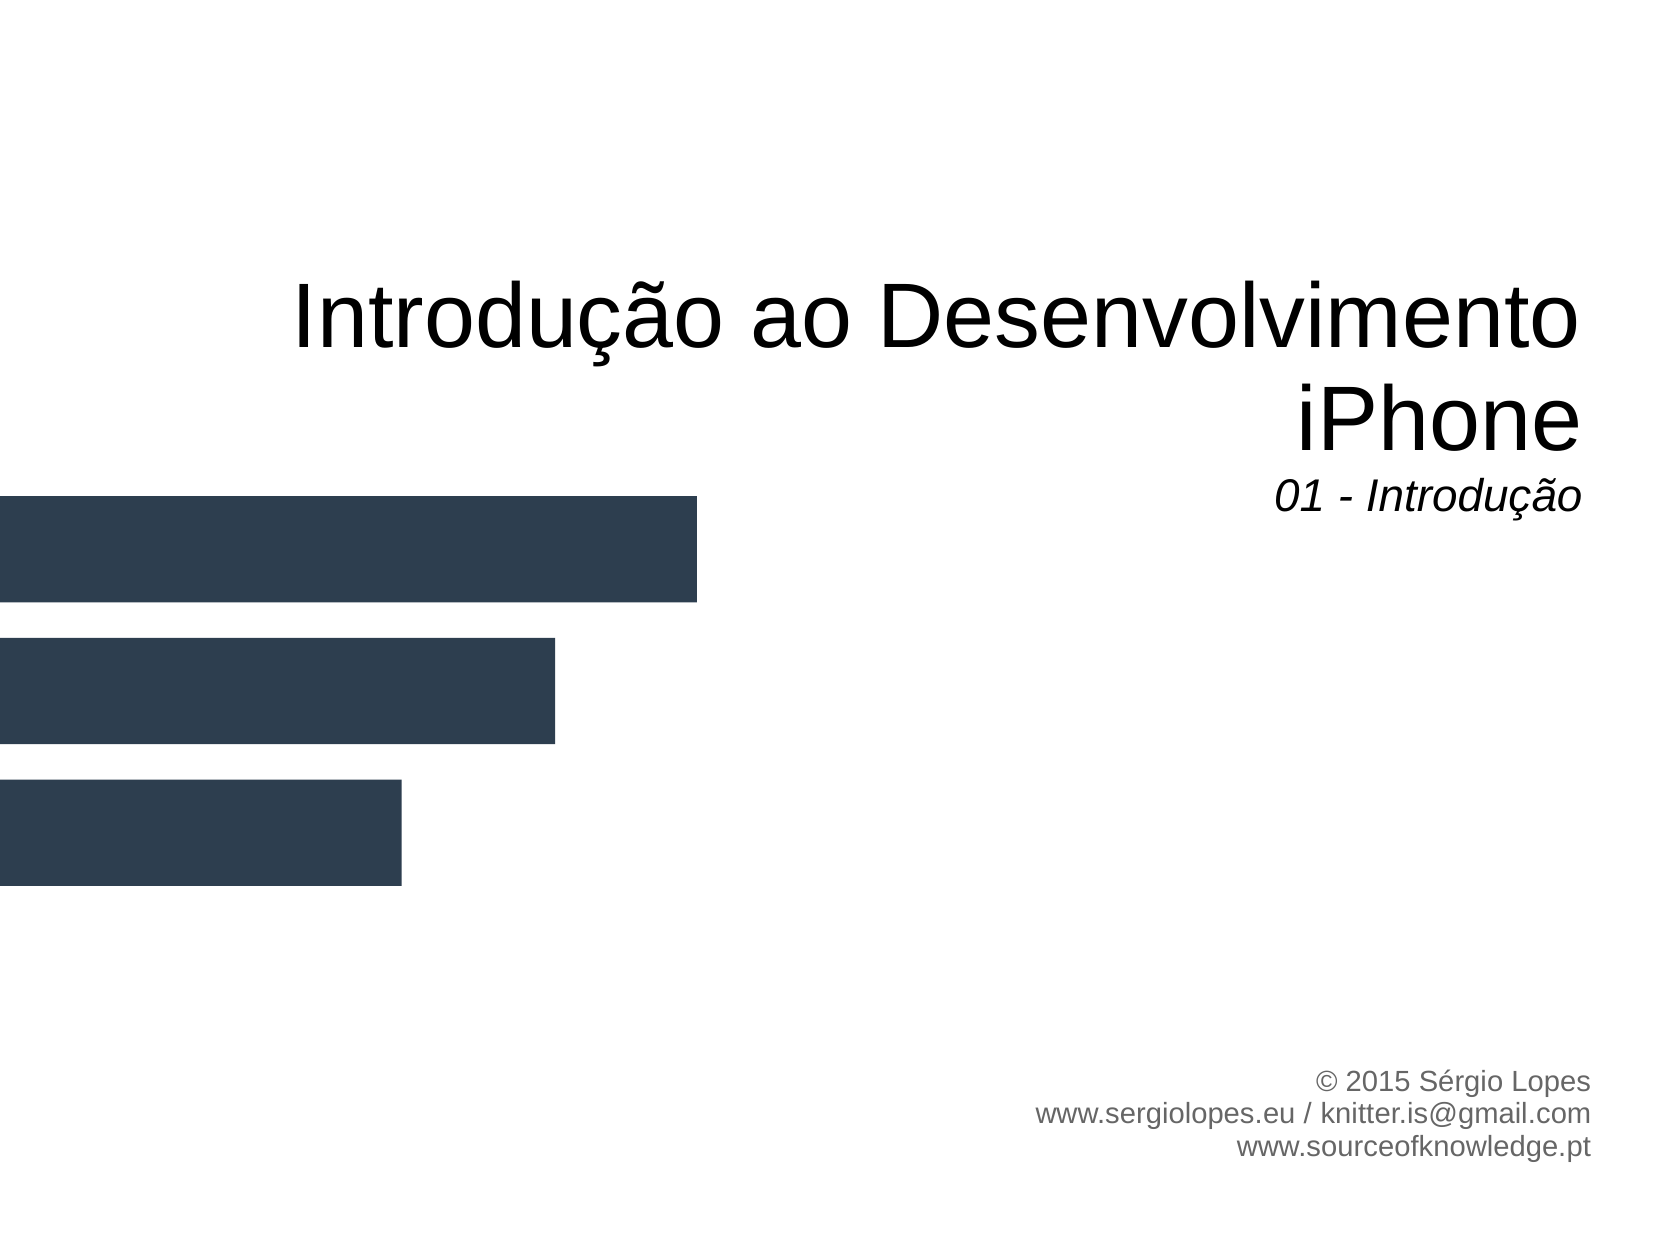

# Introdução ao Desenvolvimento iPhone 01 - Introdução
© 2015 Sérgio Lopes
www.sergiolopes.eu / knitter.is@gmail.com
www.sourceofknowledge.pt